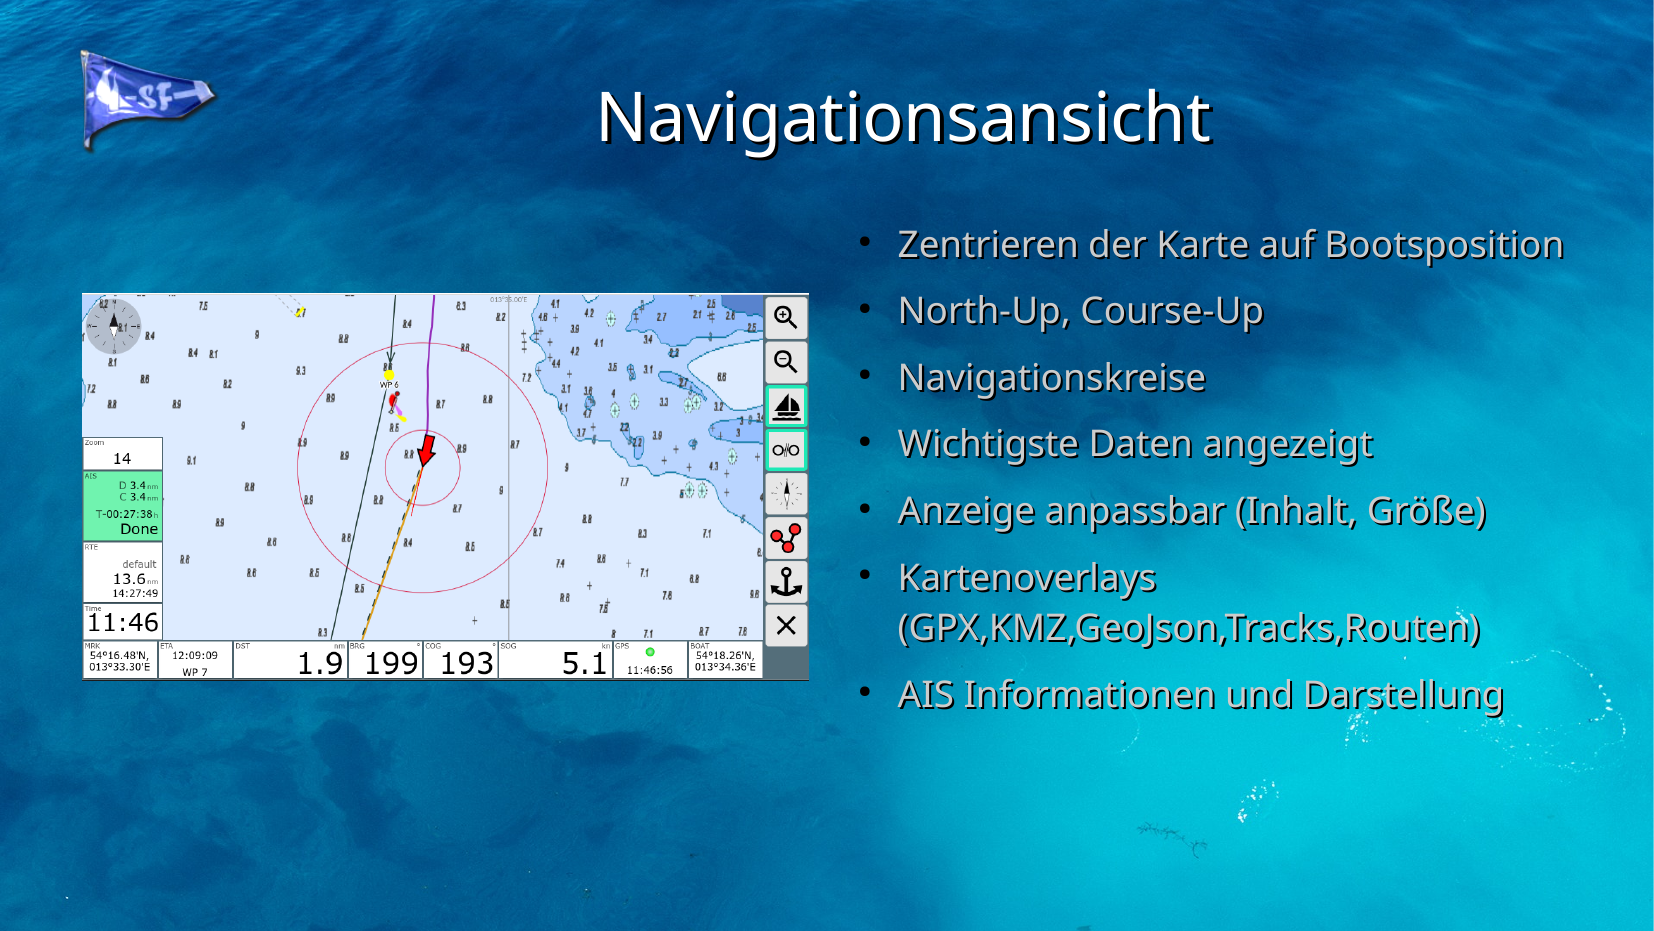

# Navigationsansicht
Zentrieren der Karte auf Bootsposition
North-Up, Course-Up
Navigationskreise
Wichtigste Daten angezeigt
Anzeige anpassbar (Inhalt, Größe)
Kartenoverlays (GPX,KMZ,GeoJson,Tracks,Routen)
AIS Informationen und Darstellung